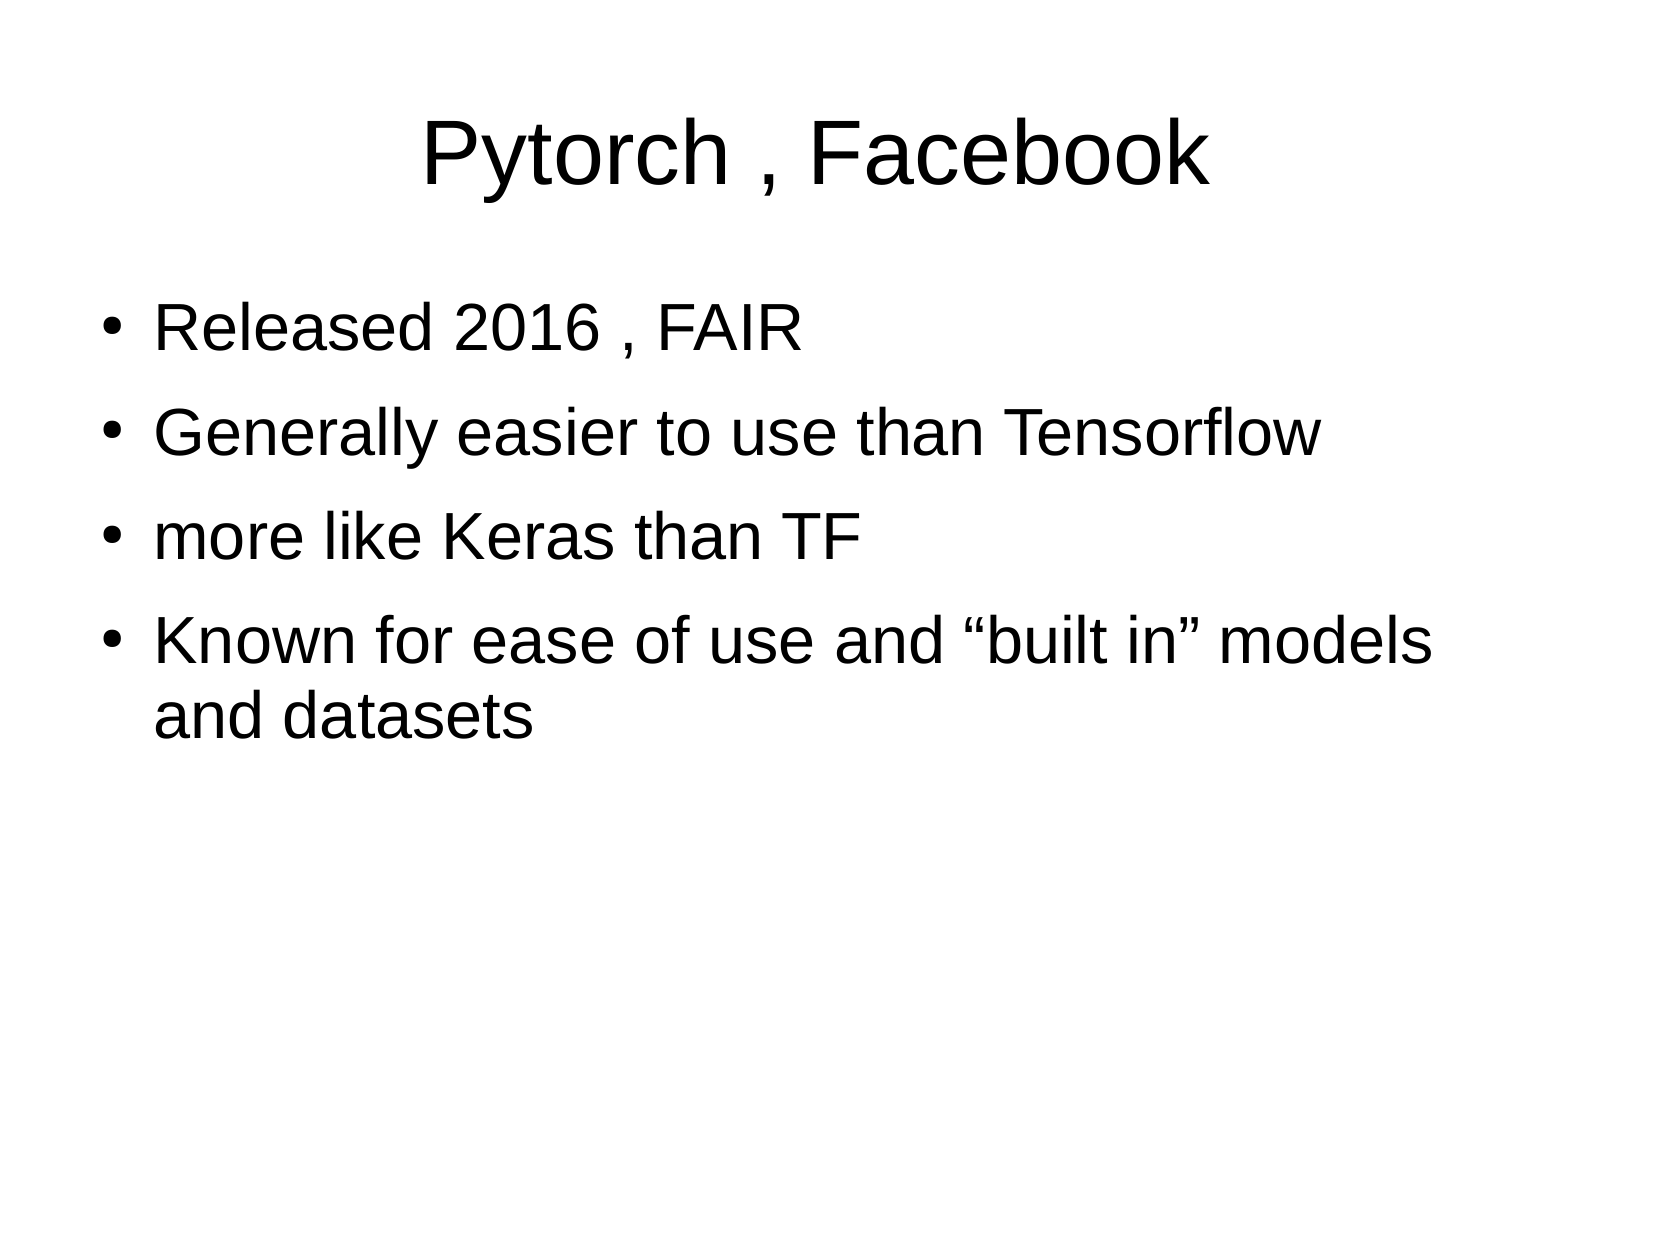

# Pytorch , Facebook
Released 2016 , FAIR
Generally easier to use than Tensorflow
more like Keras than TF
Known for ease of use and “built in” models and datasets